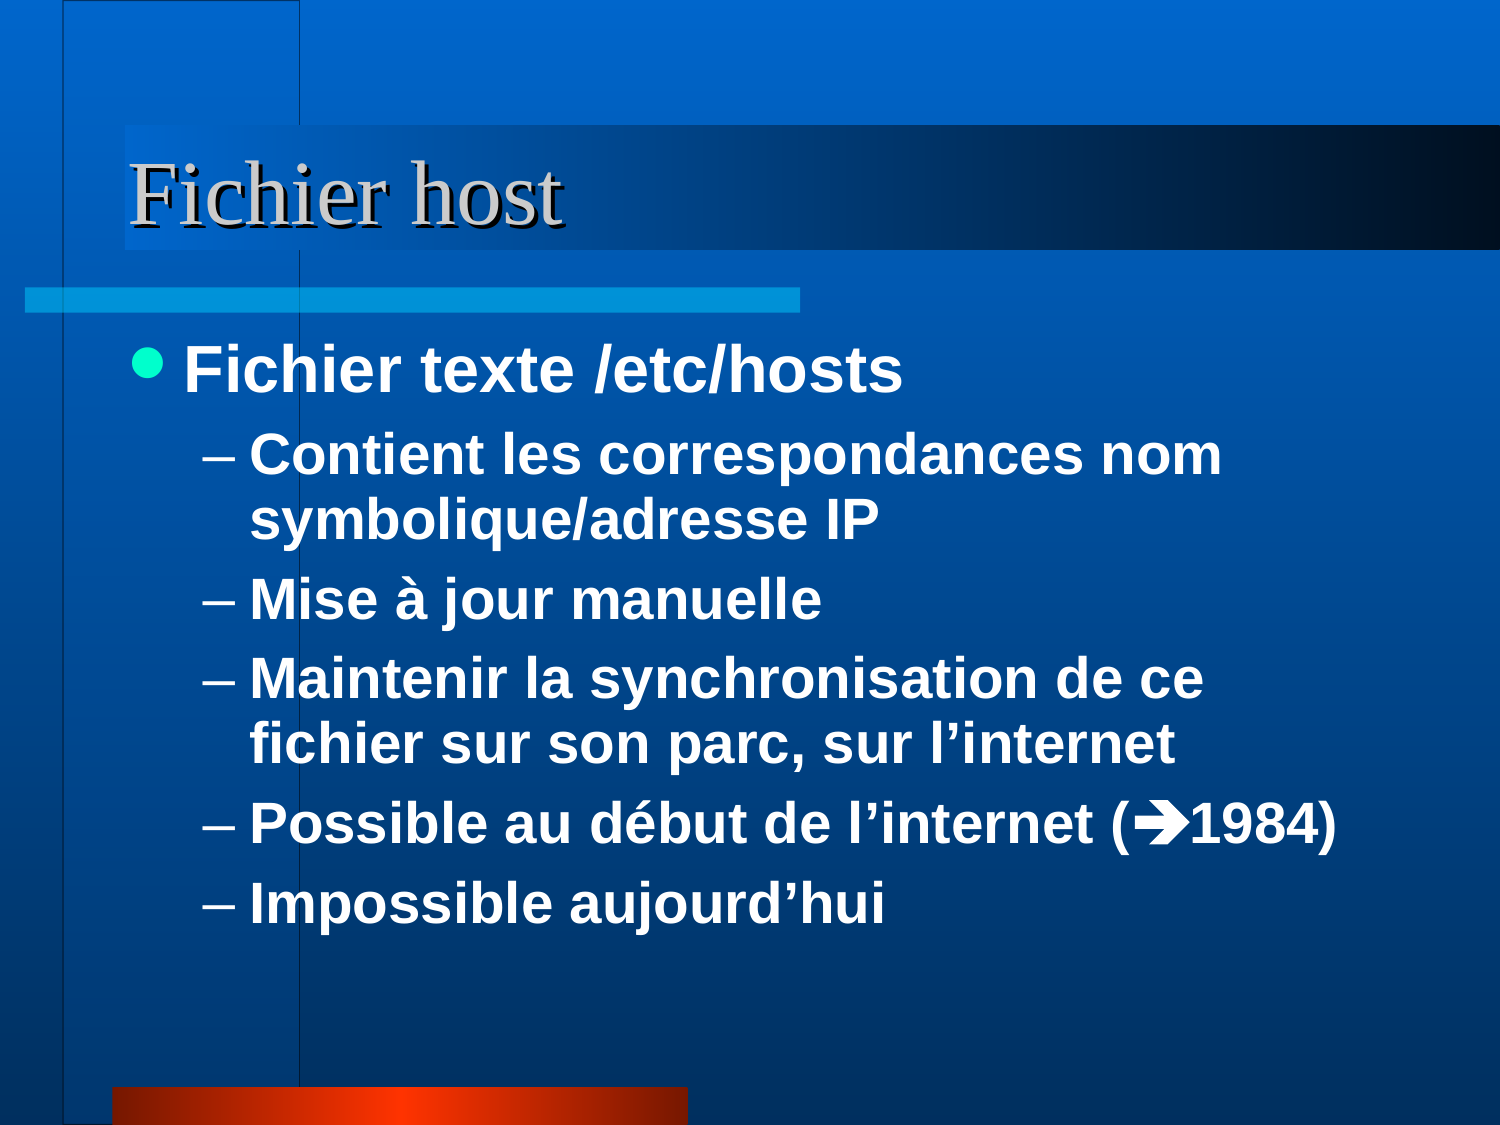

# Fichier host
Fichier texte /etc/hosts
Contient les correspondances nom symbolique/adresse IP
Mise à jour manuelle
Maintenir la synchronisation de ce fichier sur son parc, sur l’internet
Possible au début de l’internet (1984)
Impossible aujourd’hui